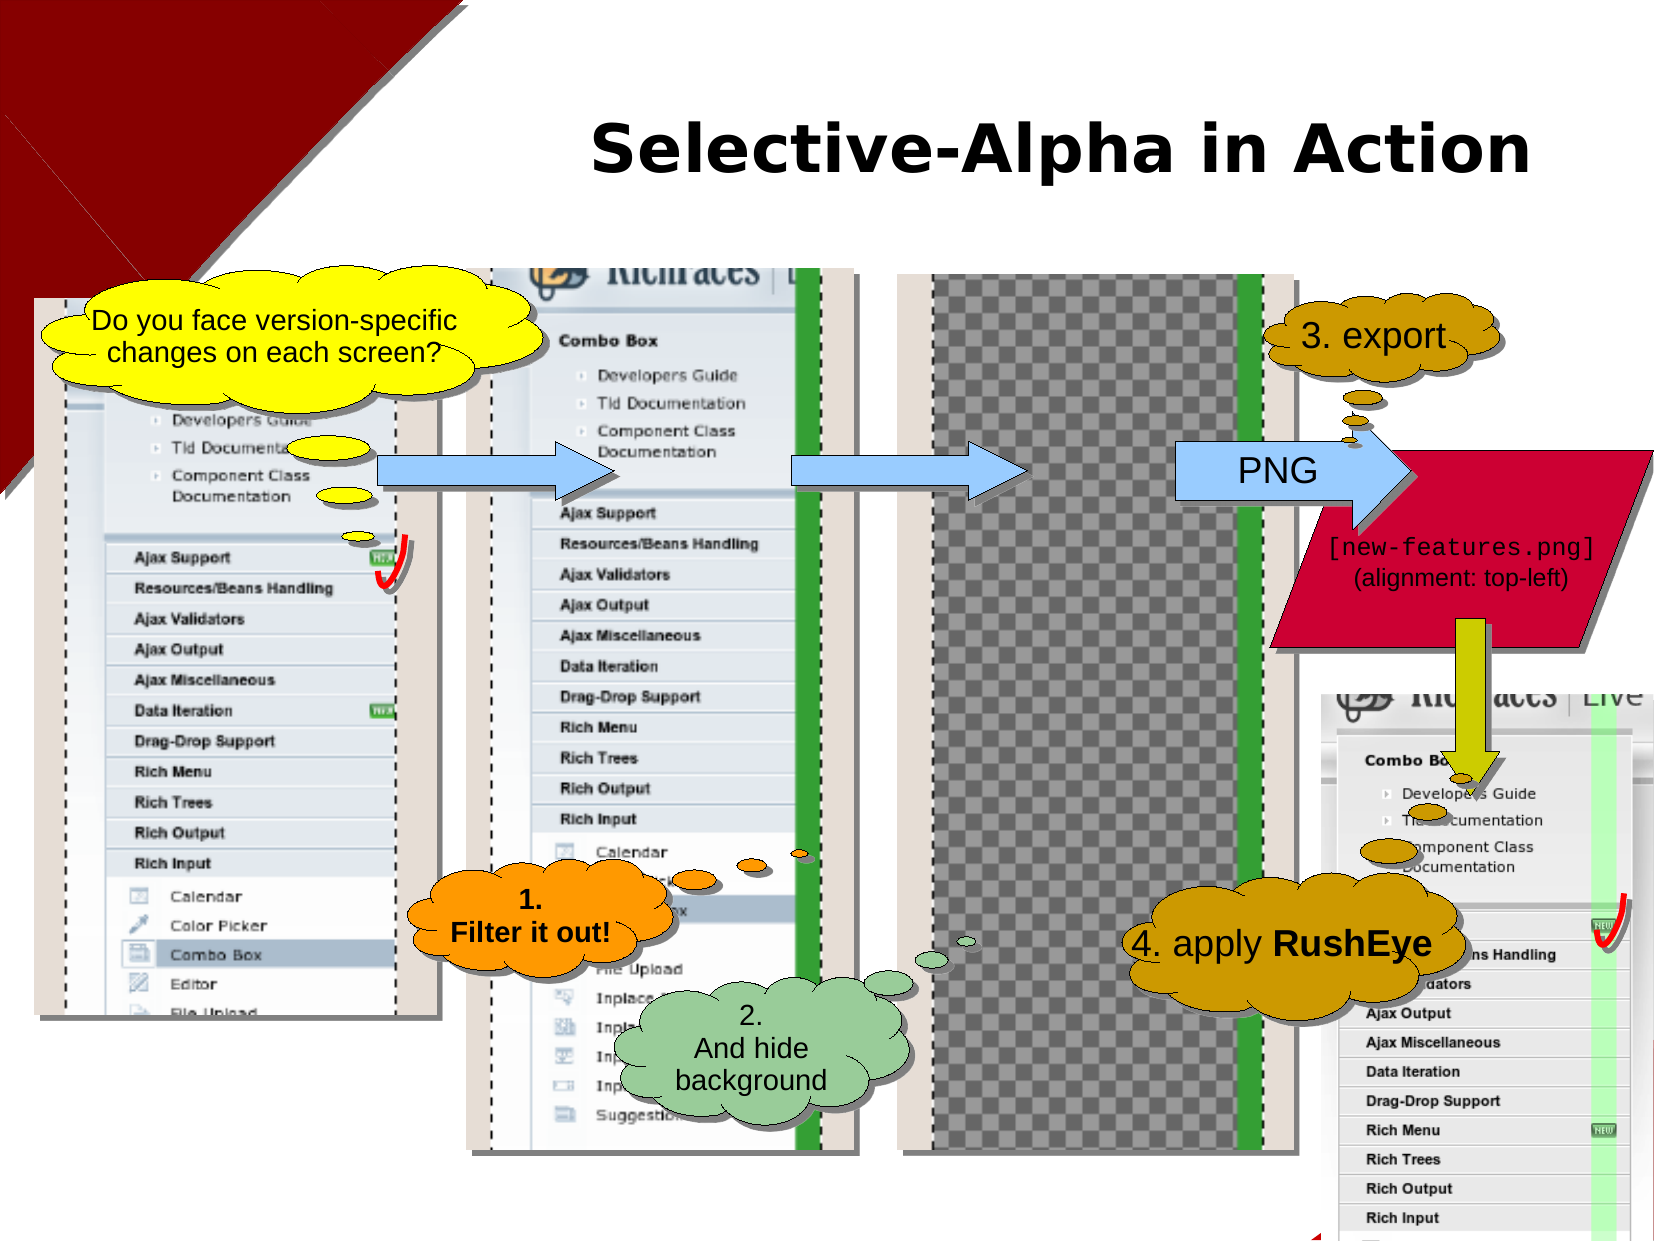

# Selective-Alpha in Action
Do you face version-specific
changes on each screen?
3. export
PNG
[new-features.png]
(alignment: top-left)
1.
Filter it out!
4. apply RushEye
2.
And hide
background